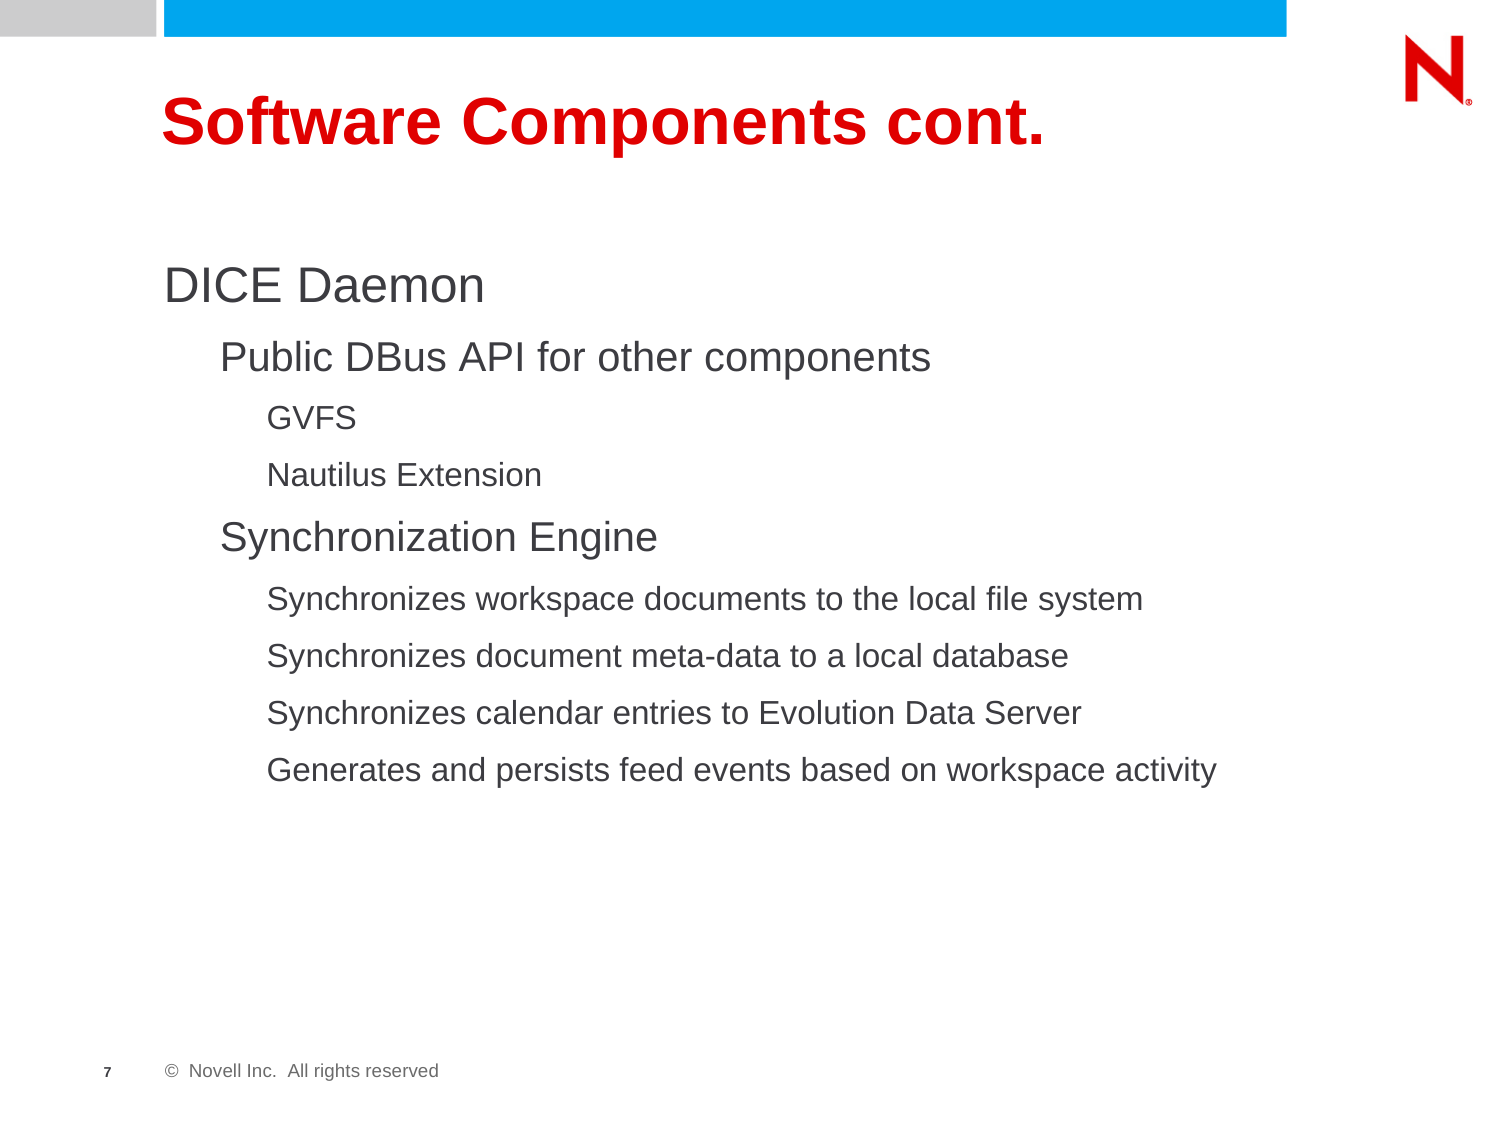

# Software Components cont.
DICE Daemon
Public DBus API for other components
GVFS
Nautilus Extension
Synchronization Engine
Synchronizes workspace documents to the local file system
Synchronizes document meta-data to a local database
Synchronizes calendar entries to Evolution Data Server
Generates and persists feed events based on workspace activity